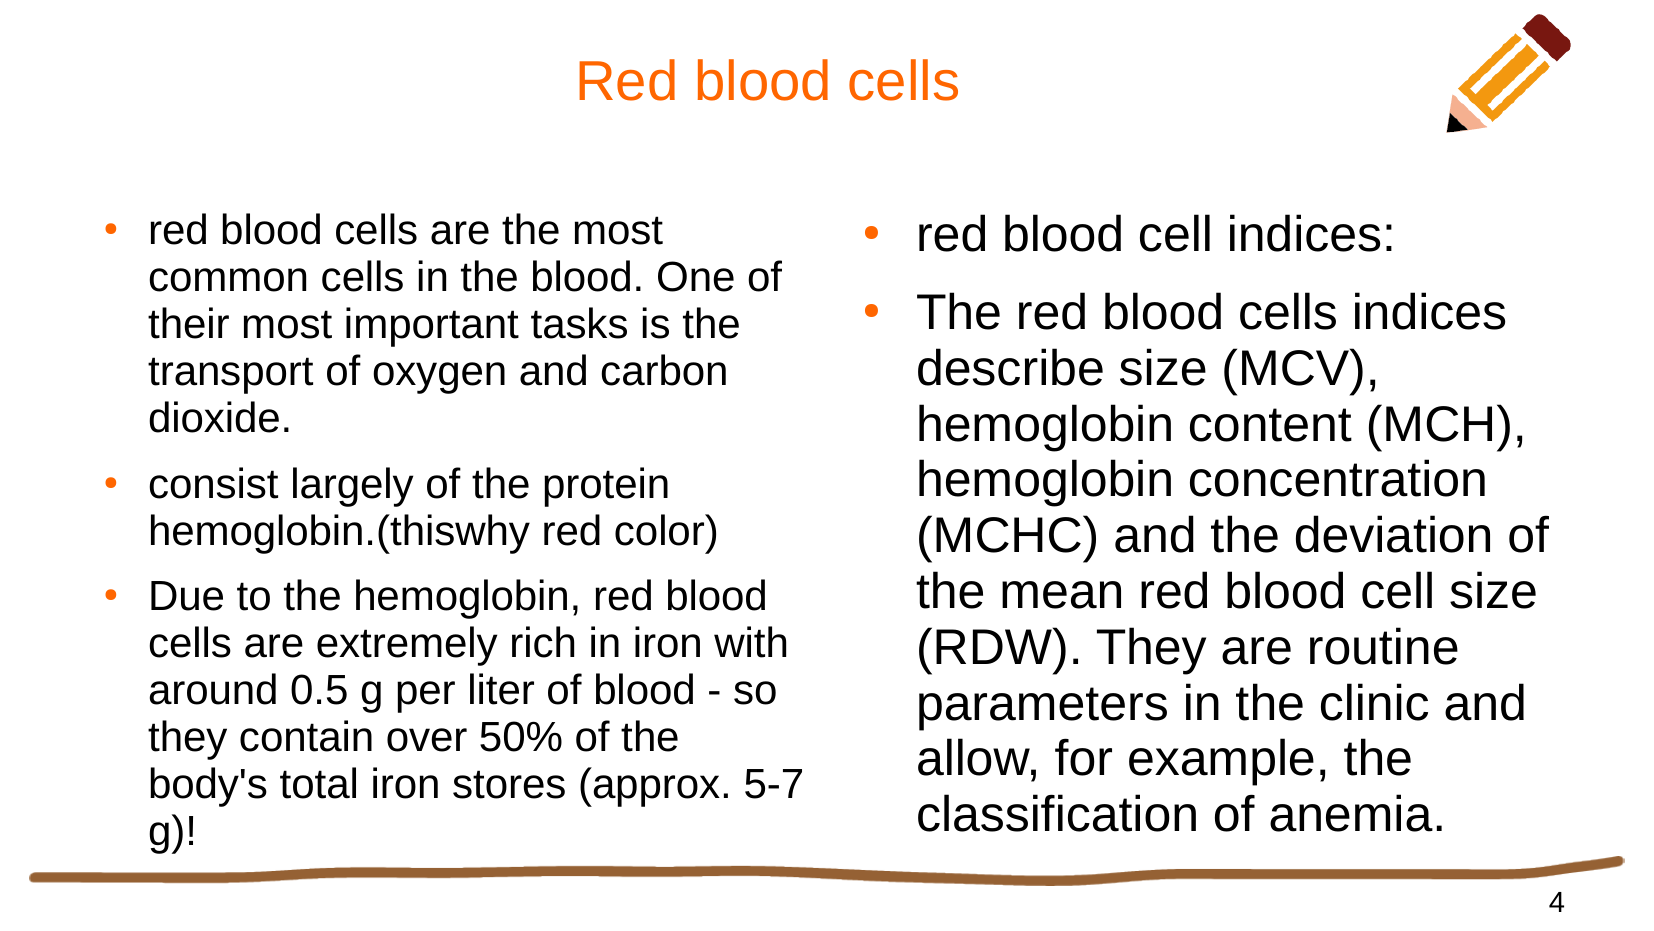

# Red blood cells
red blood cells are the most common cells in the blood. One of their most important tasks is the transport of oxygen and carbon dioxide.
consist largely of the protein hemoglobin.(thiswhy red color)
Due to the hemoglobin, red blood cells are extremely rich in iron with around 0.5 g per liter of blood - so they contain over 50% of the body's total iron stores (approx. 5-7 g)!
red blood cell indices:
The red blood cells indices describe size (MCV), hemoglobin content (MCH), hemoglobin concentration (MCHC) and the deviation of the mean red blood cell size (RDW). They are routine parameters in the clinic and allow, for example, the classification of anemia.
4